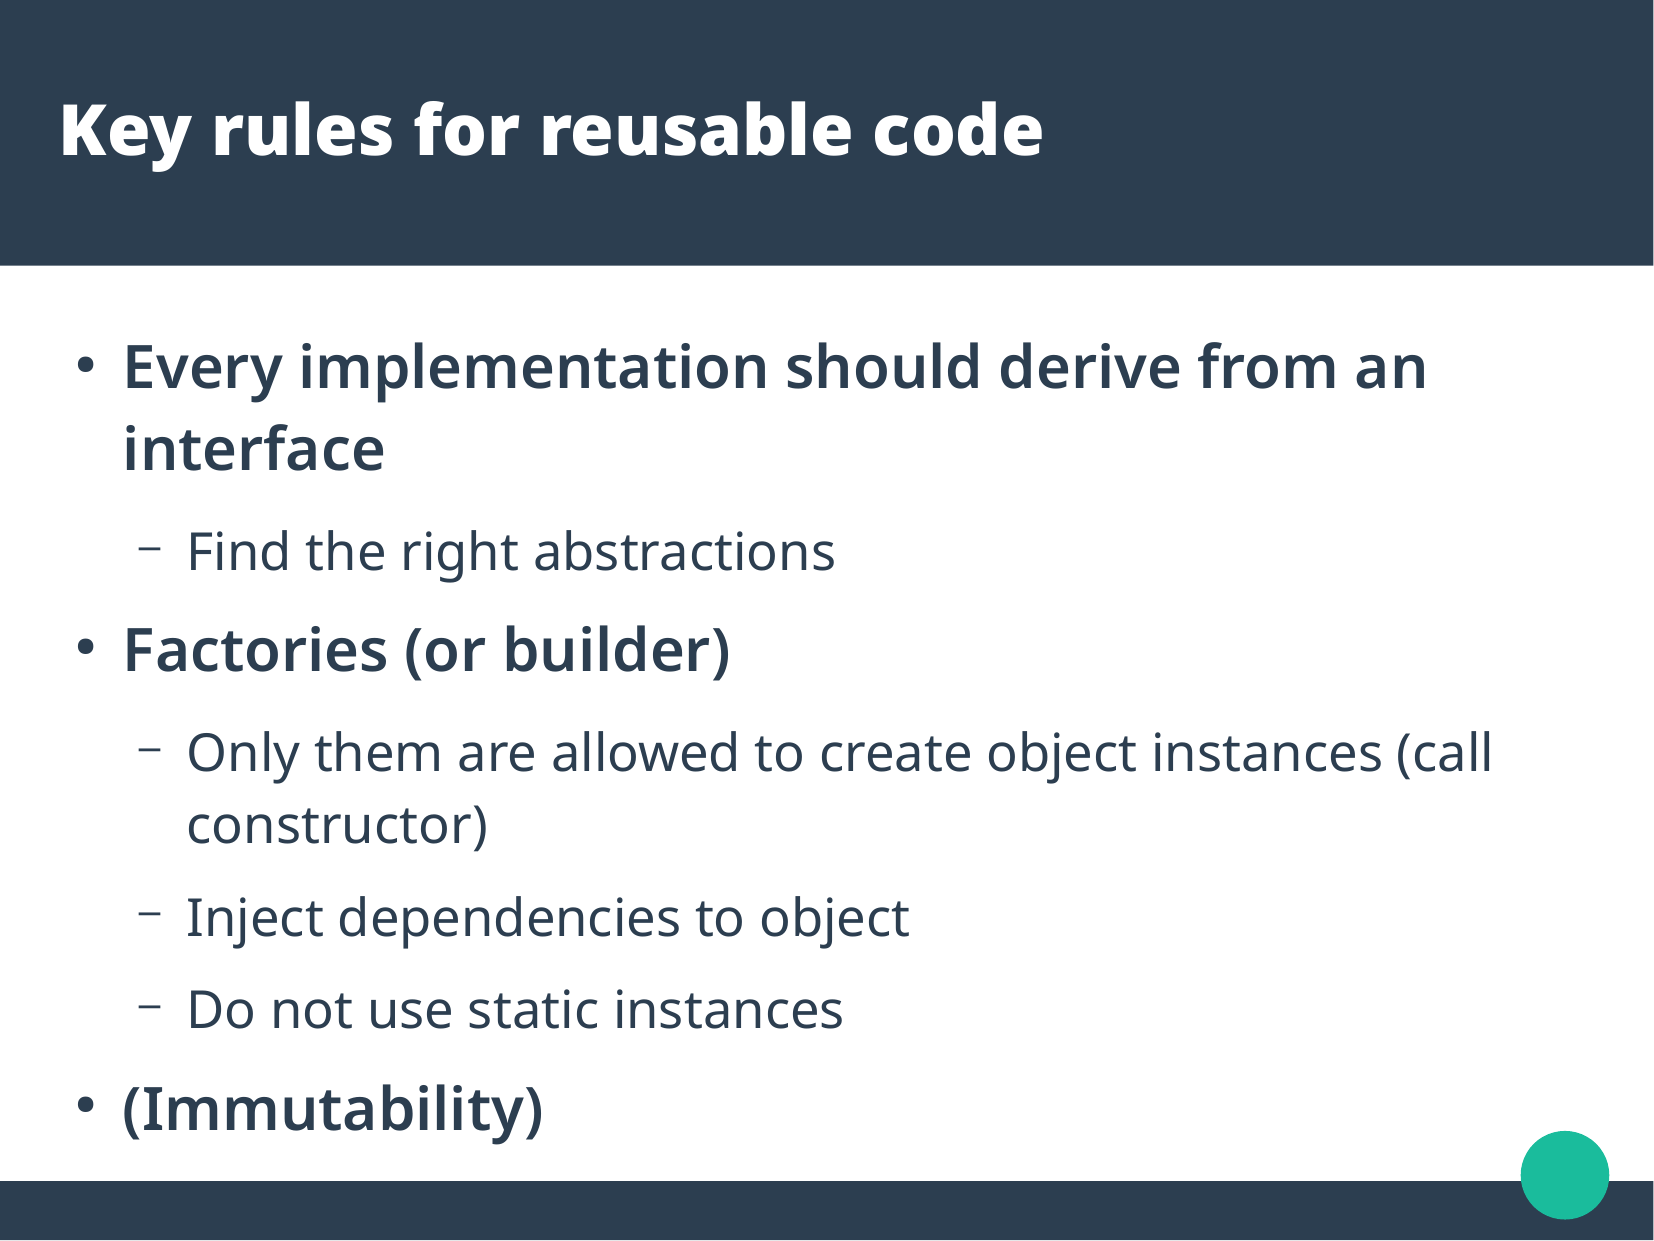

# Key rules for reusable code
Every implementation should derive from an interface
Find the right abstractions
Factories (or builder)
Only them are allowed to create object instances (call constructor)
Inject dependencies to object
Do not use static instances
(Immutability)